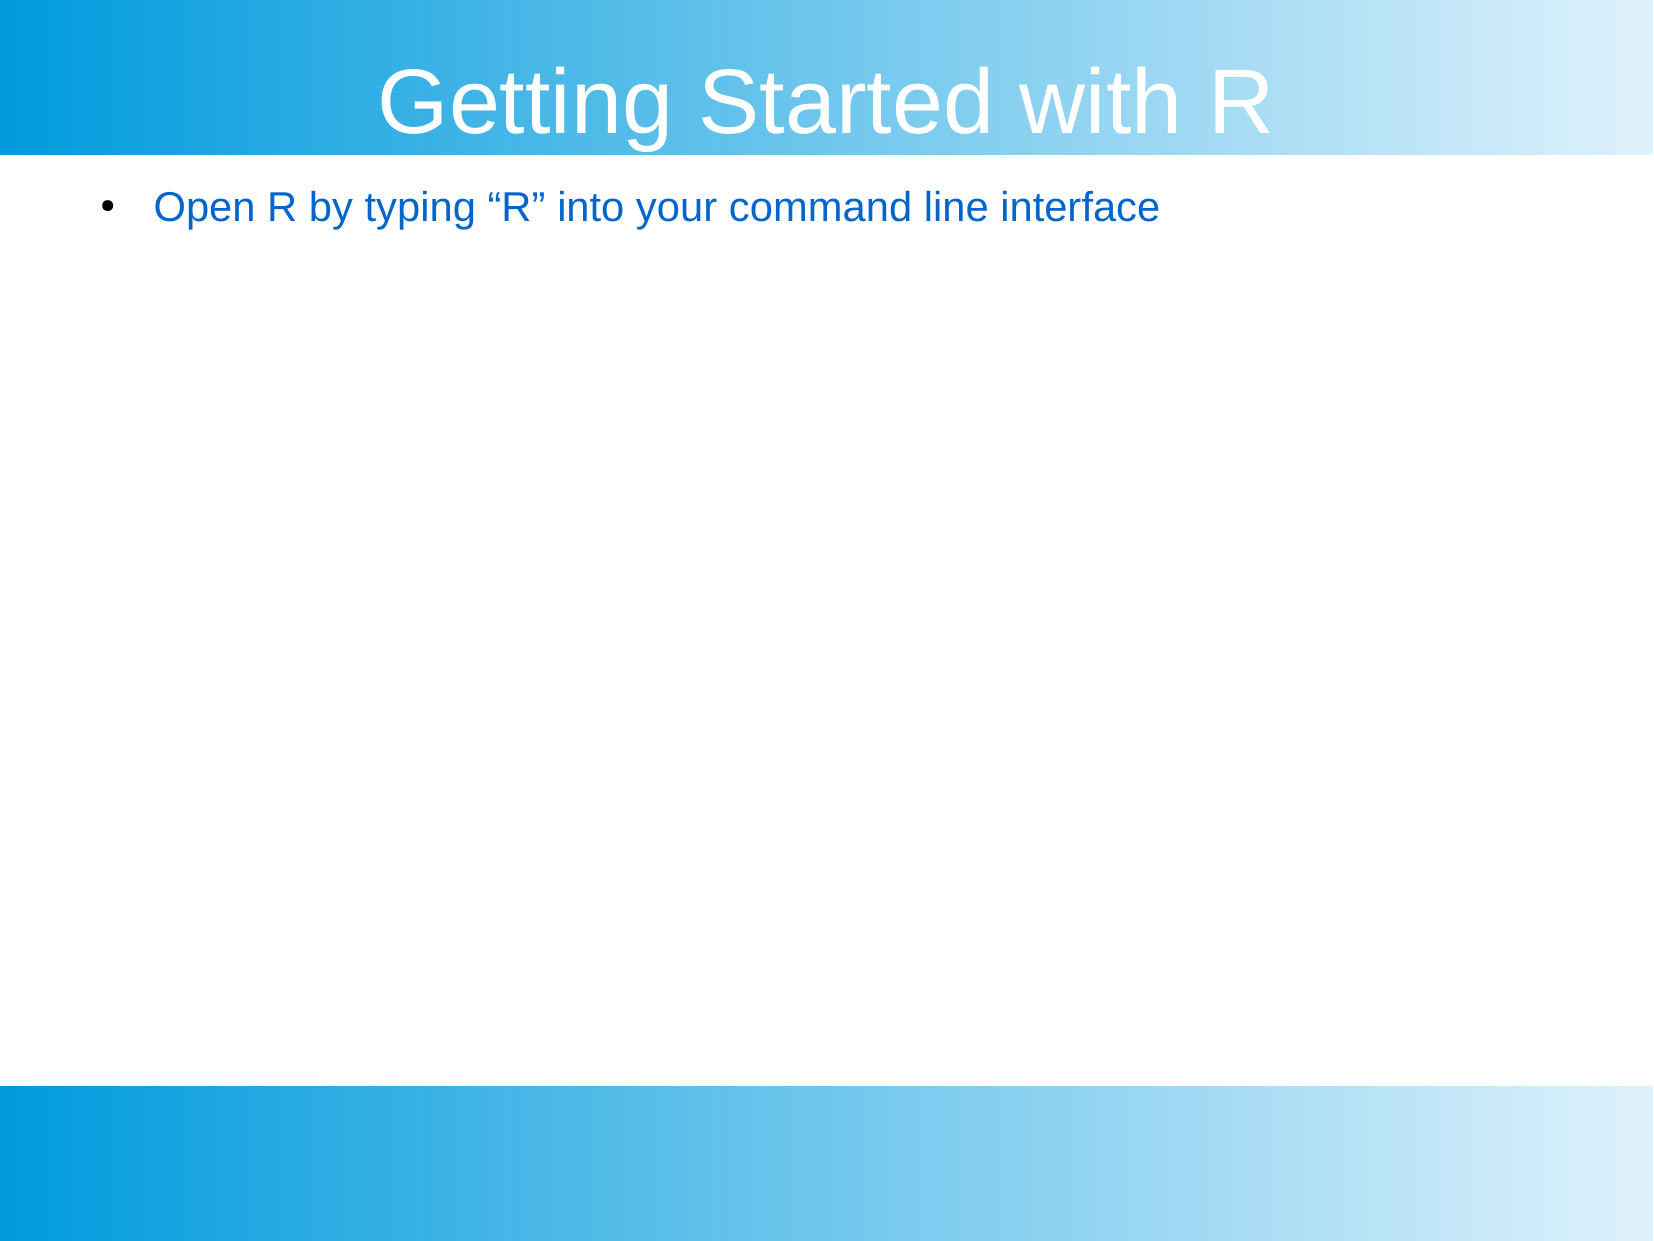

# Getting Started with R
Open R by typing “R” into your command line interface